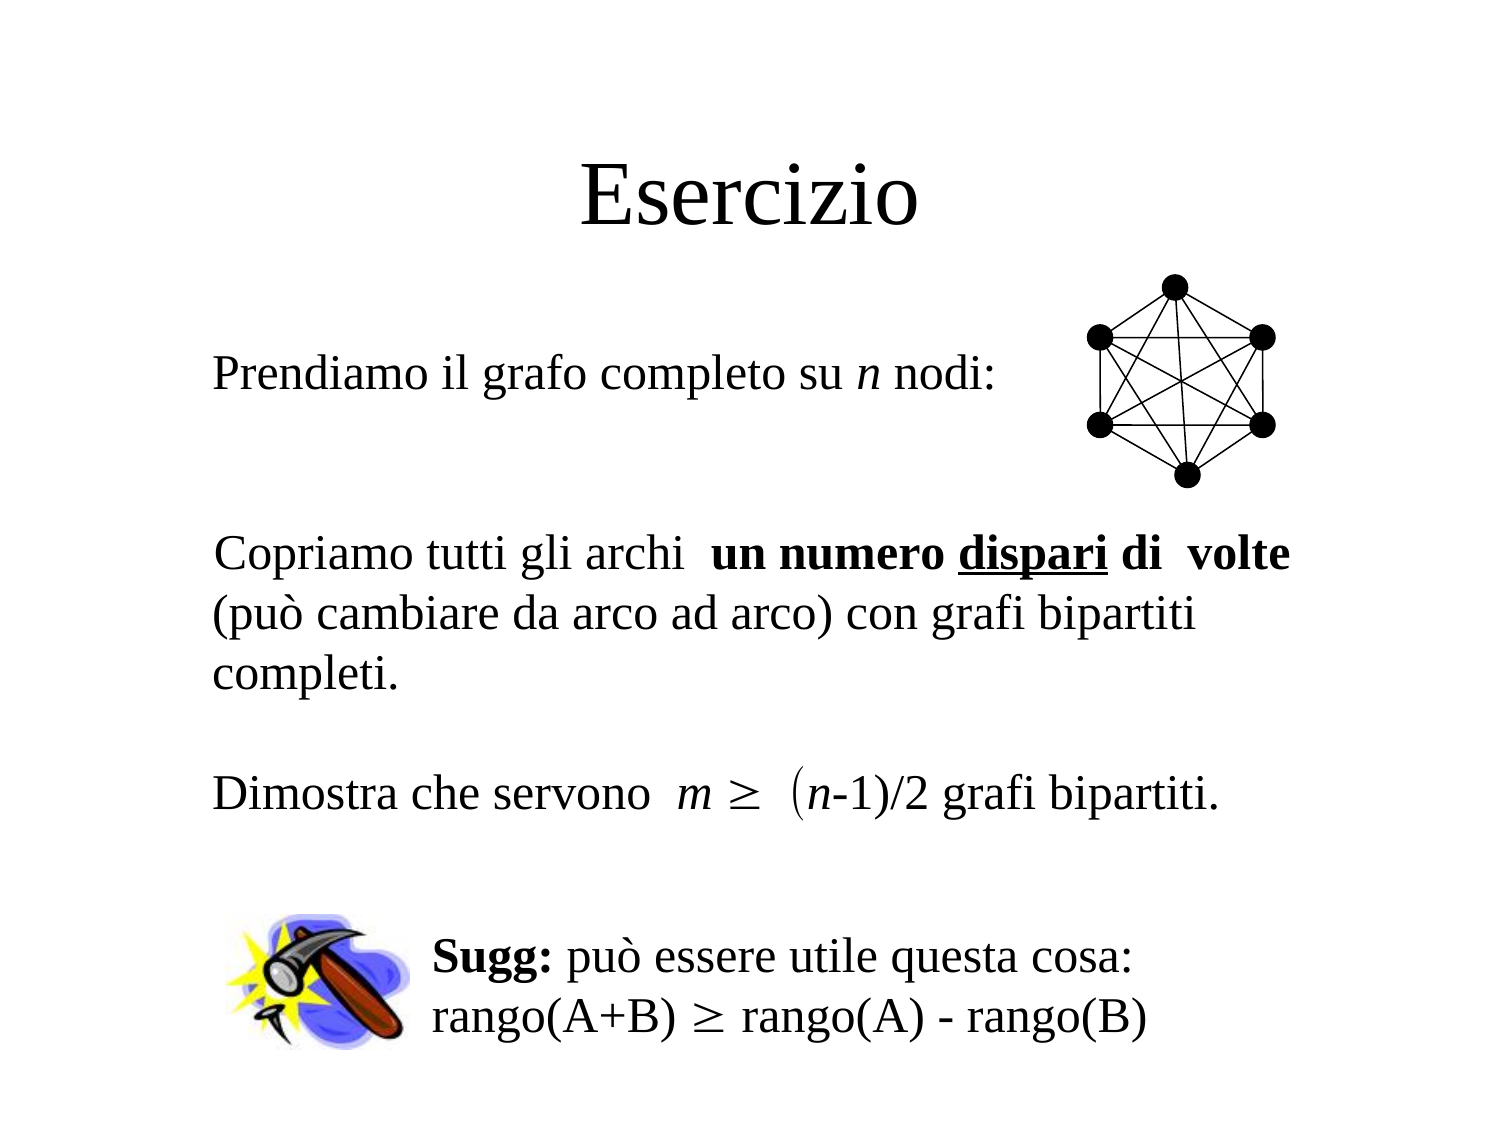

# Esercizio
Prendiamo il grafo completo su n nodi:
Copriamo tutti gli archi un numero dispari di volte (può cambiare da arco ad arco) con grafi bipartiti completi.
Dimostra che servono m ≥ (n-1)/2 grafi bipartiti.
Sugg: può essere utile questa cosa:
rango(A+B) ≥ rango(A) - rango(B)